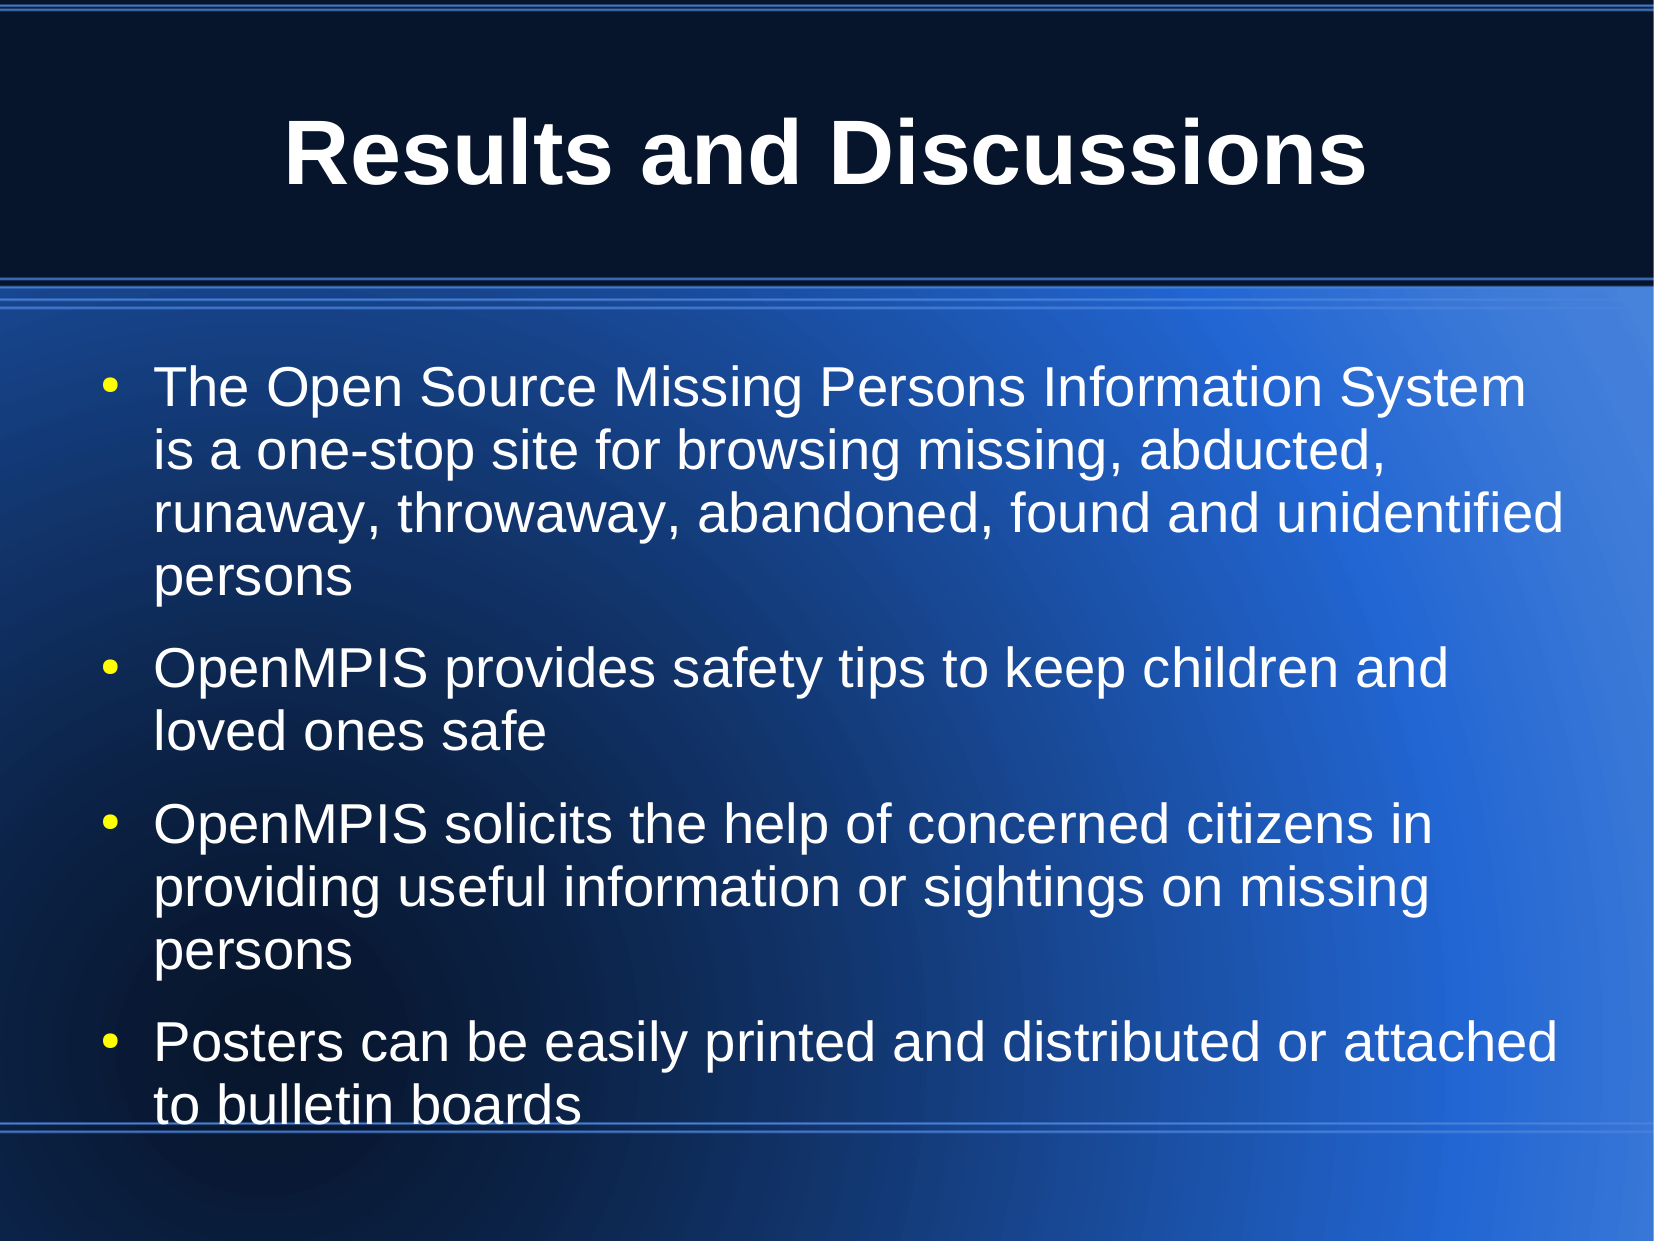

# Results and Discussions
The Open Source Missing Persons Information System is a one-stop site for browsing missing, abducted, runaway, throwaway, abandoned, found and unidentified persons
OpenMPIS provides safety tips to keep children and loved ones safe
OpenMPIS solicits the help of concerned citizens in providing useful information or sightings on missing persons
Posters can be easily printed and distributed or attached to bulletin boards